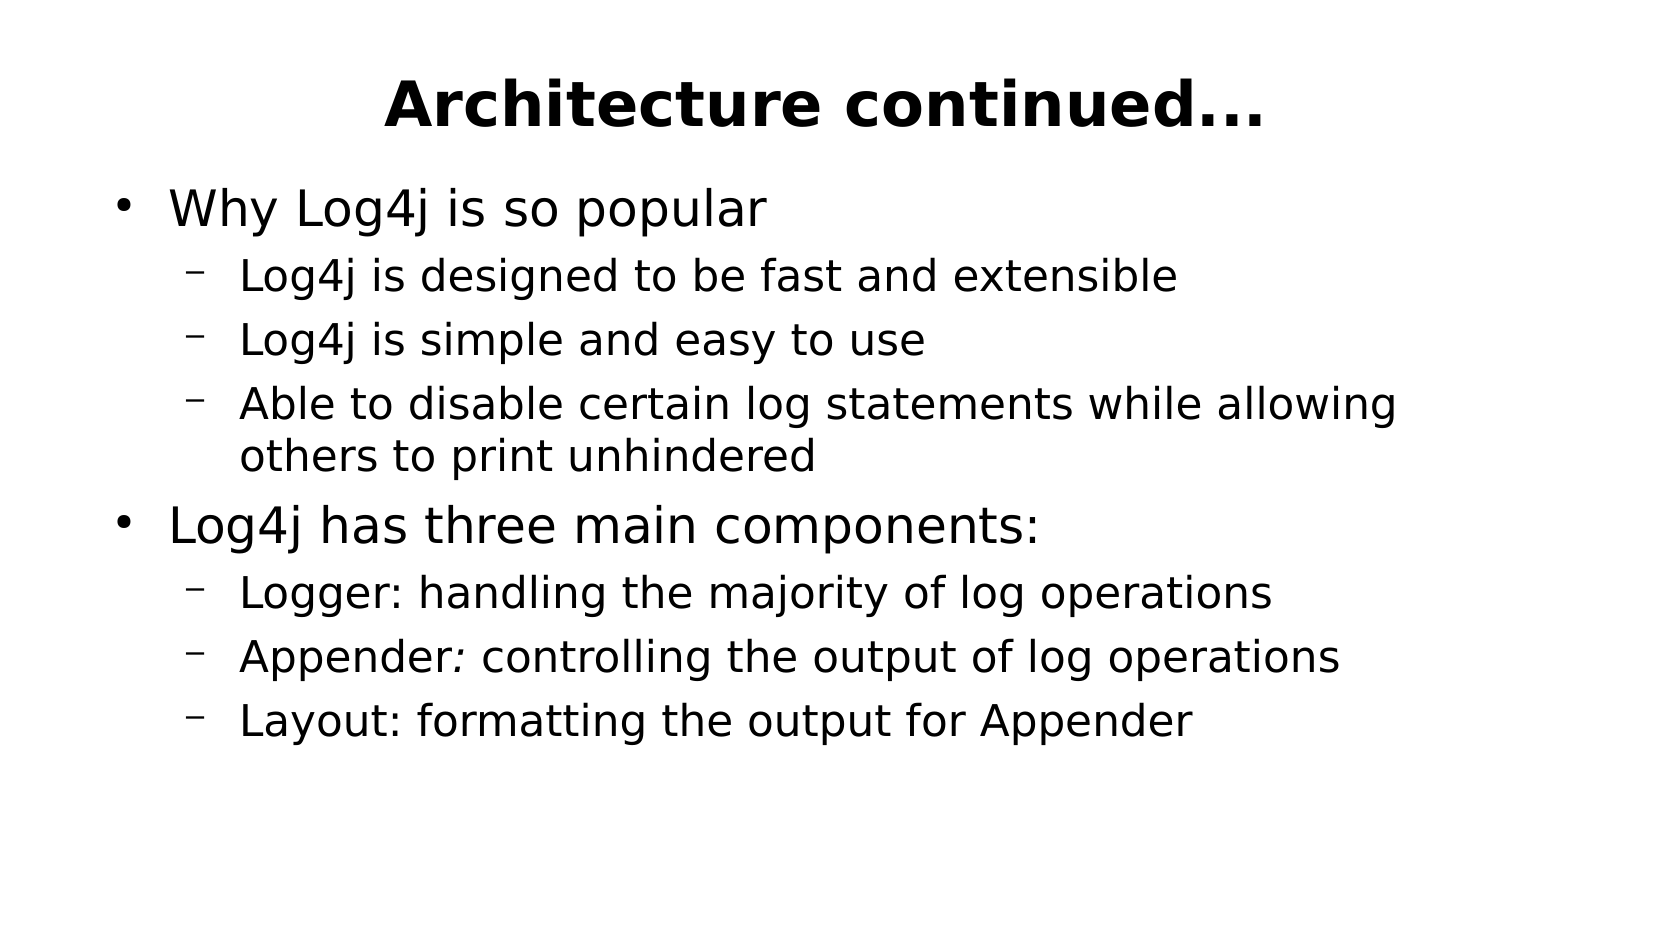

Architecture continued...
# Why Log4j is so popular
Log4j is designed to be fast and extensible
Log4j is simple and easy to use
Able to disable certain log statements while allowing others to print unhindered
Log4j has three main components:
Logger: handling the majority of log operations
Appender: controlling the output of log operations
Layout: formatting the output for Appender